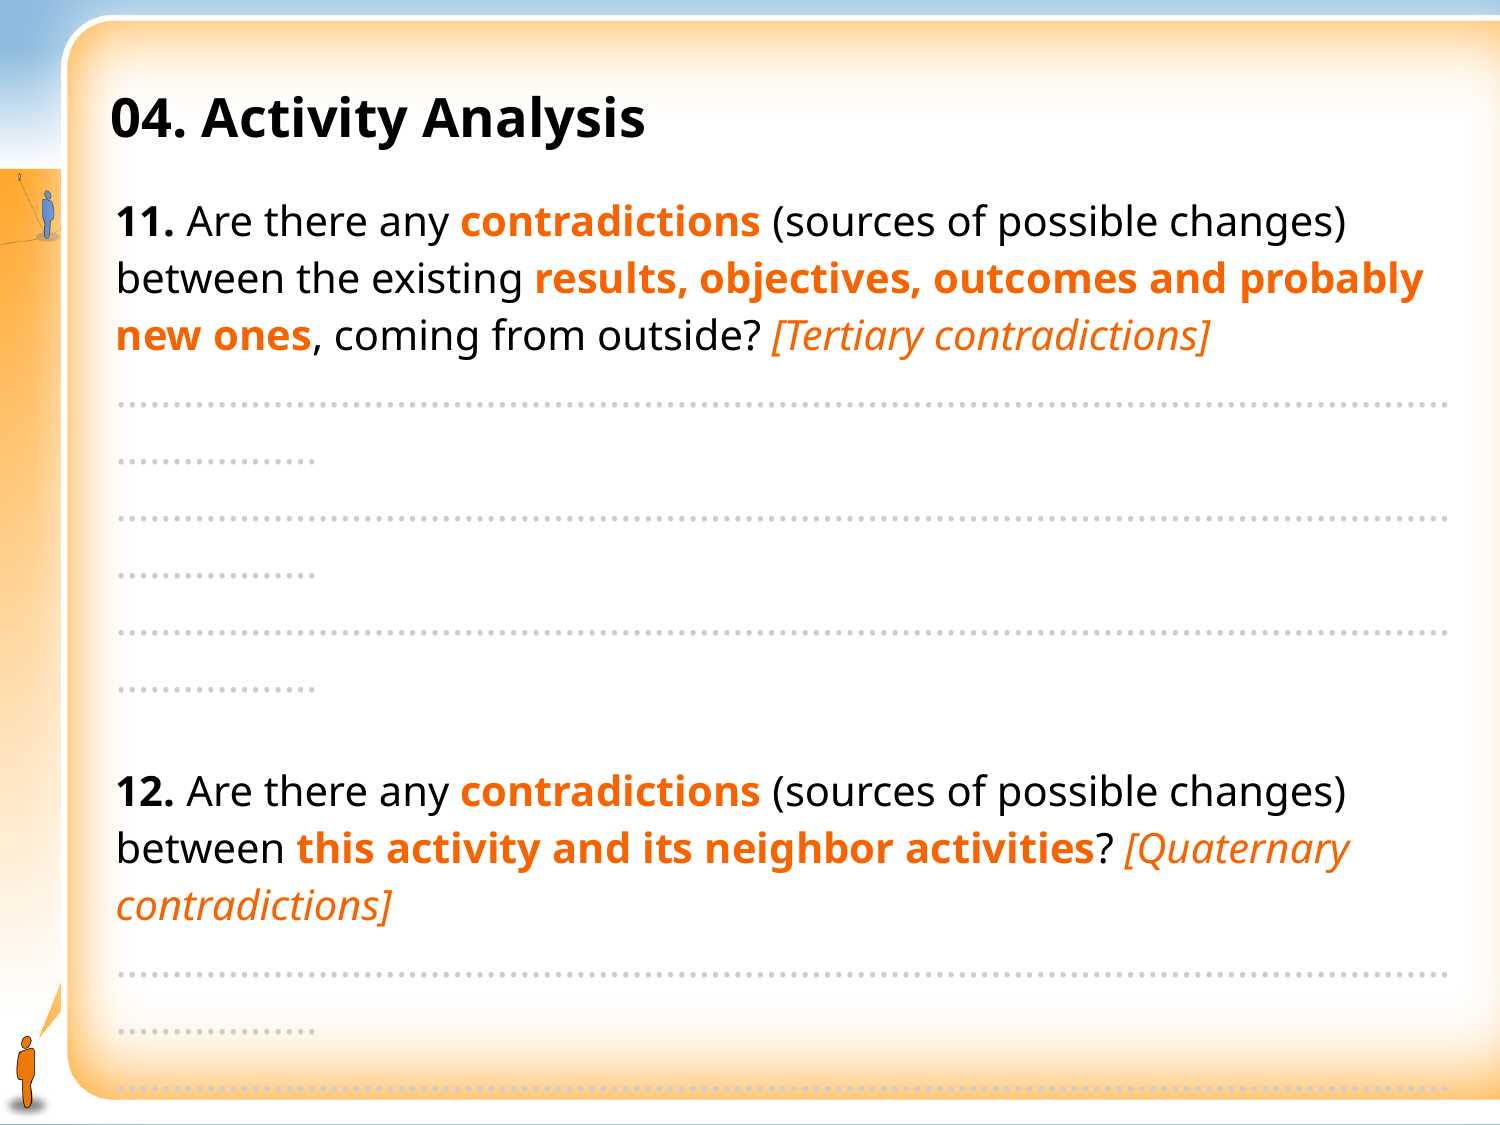

# 04. Activity Analysis
11. Are there any contradictions (sources of possible changes) between the existing results, objectives, outcomes and probably new ones, coming from outside? [Tertiary contradictions]
.........................................................................................................................................
.........................................................................................................................................
.........................................................................................................................................
12. Are there any contradictions (sources of possible changes) between this activity and its neighbor activities? [Quaternary contradictions]
.........................................................................................................................................
.........................................................................................................................................
.........................................................................................................................................
13. Which are the possible changes that these contradictions can bring?
.........................................................................................................................................
.........................................................................................................................................
.........................................................................................................................................